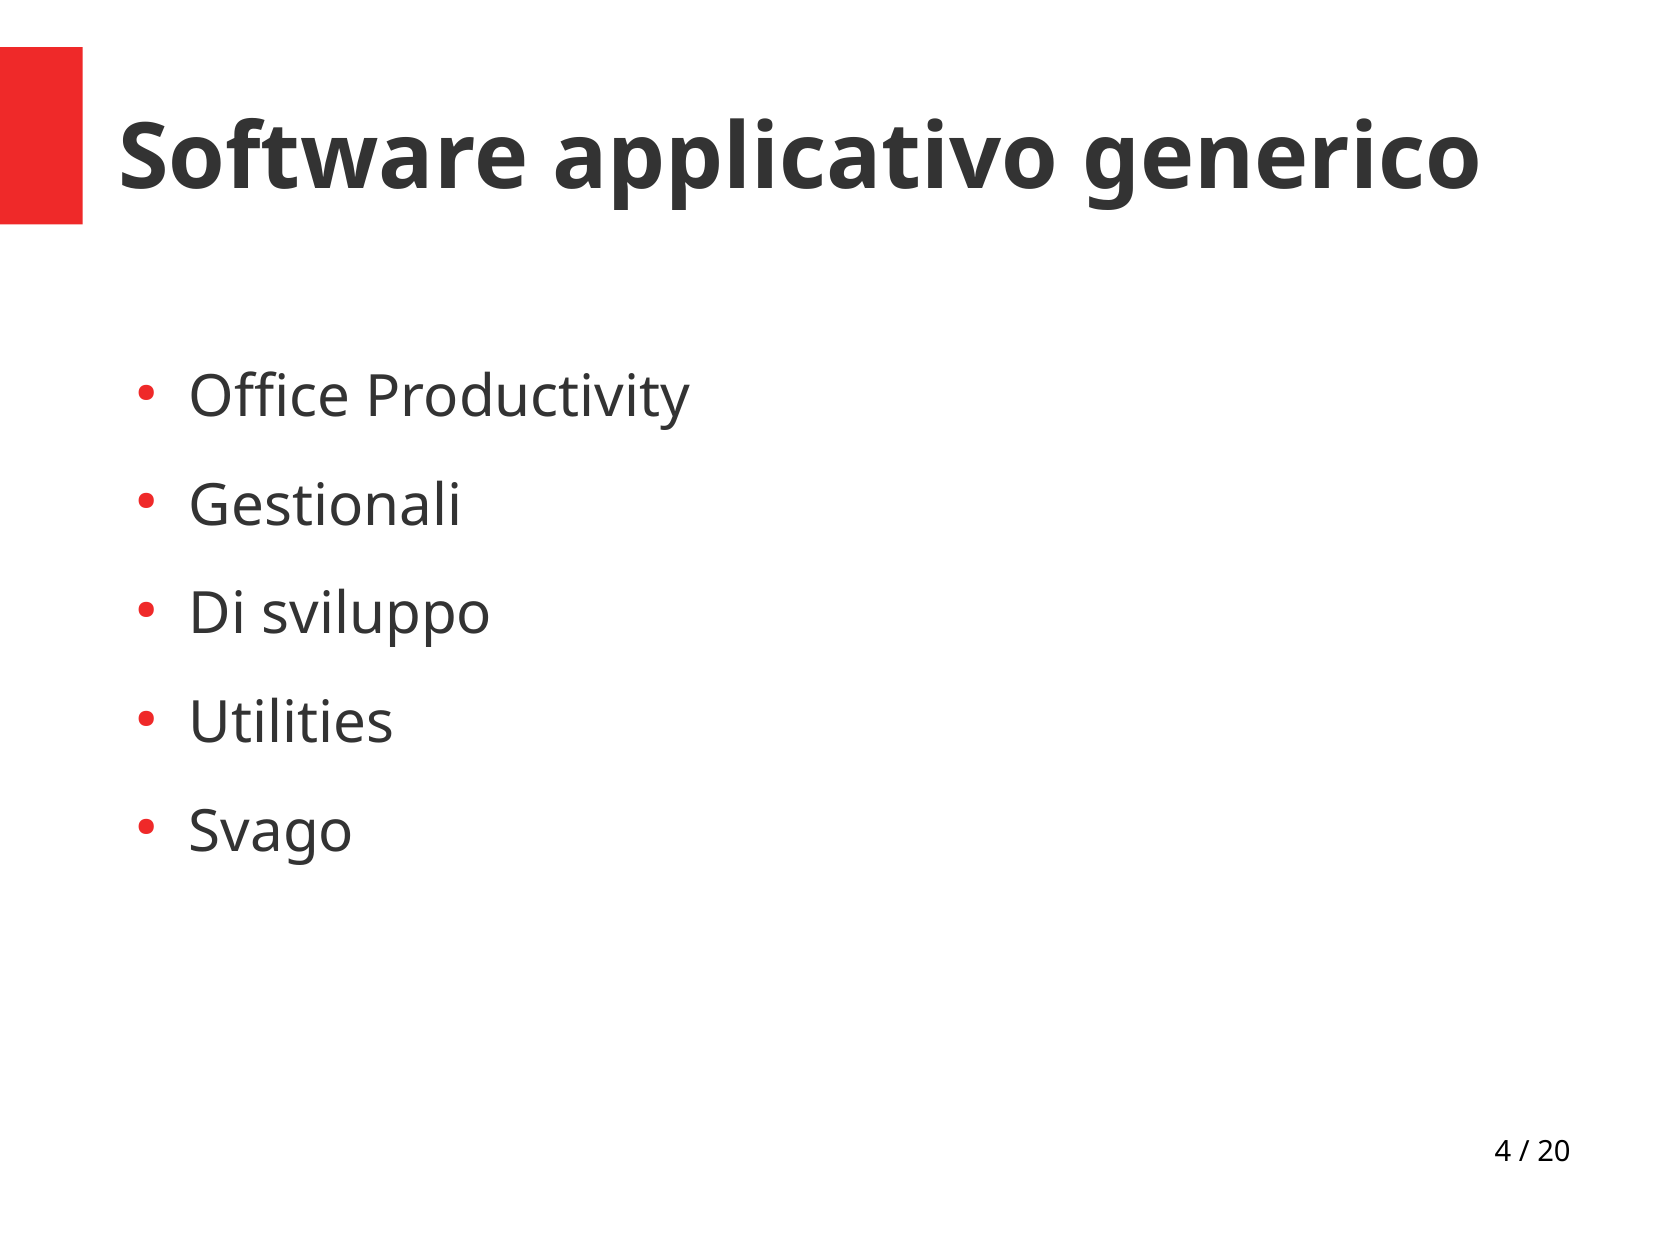

# Software applicativo generico
Office Productivity
Gestionali
Di sviluppo
Utilities
Svago
4